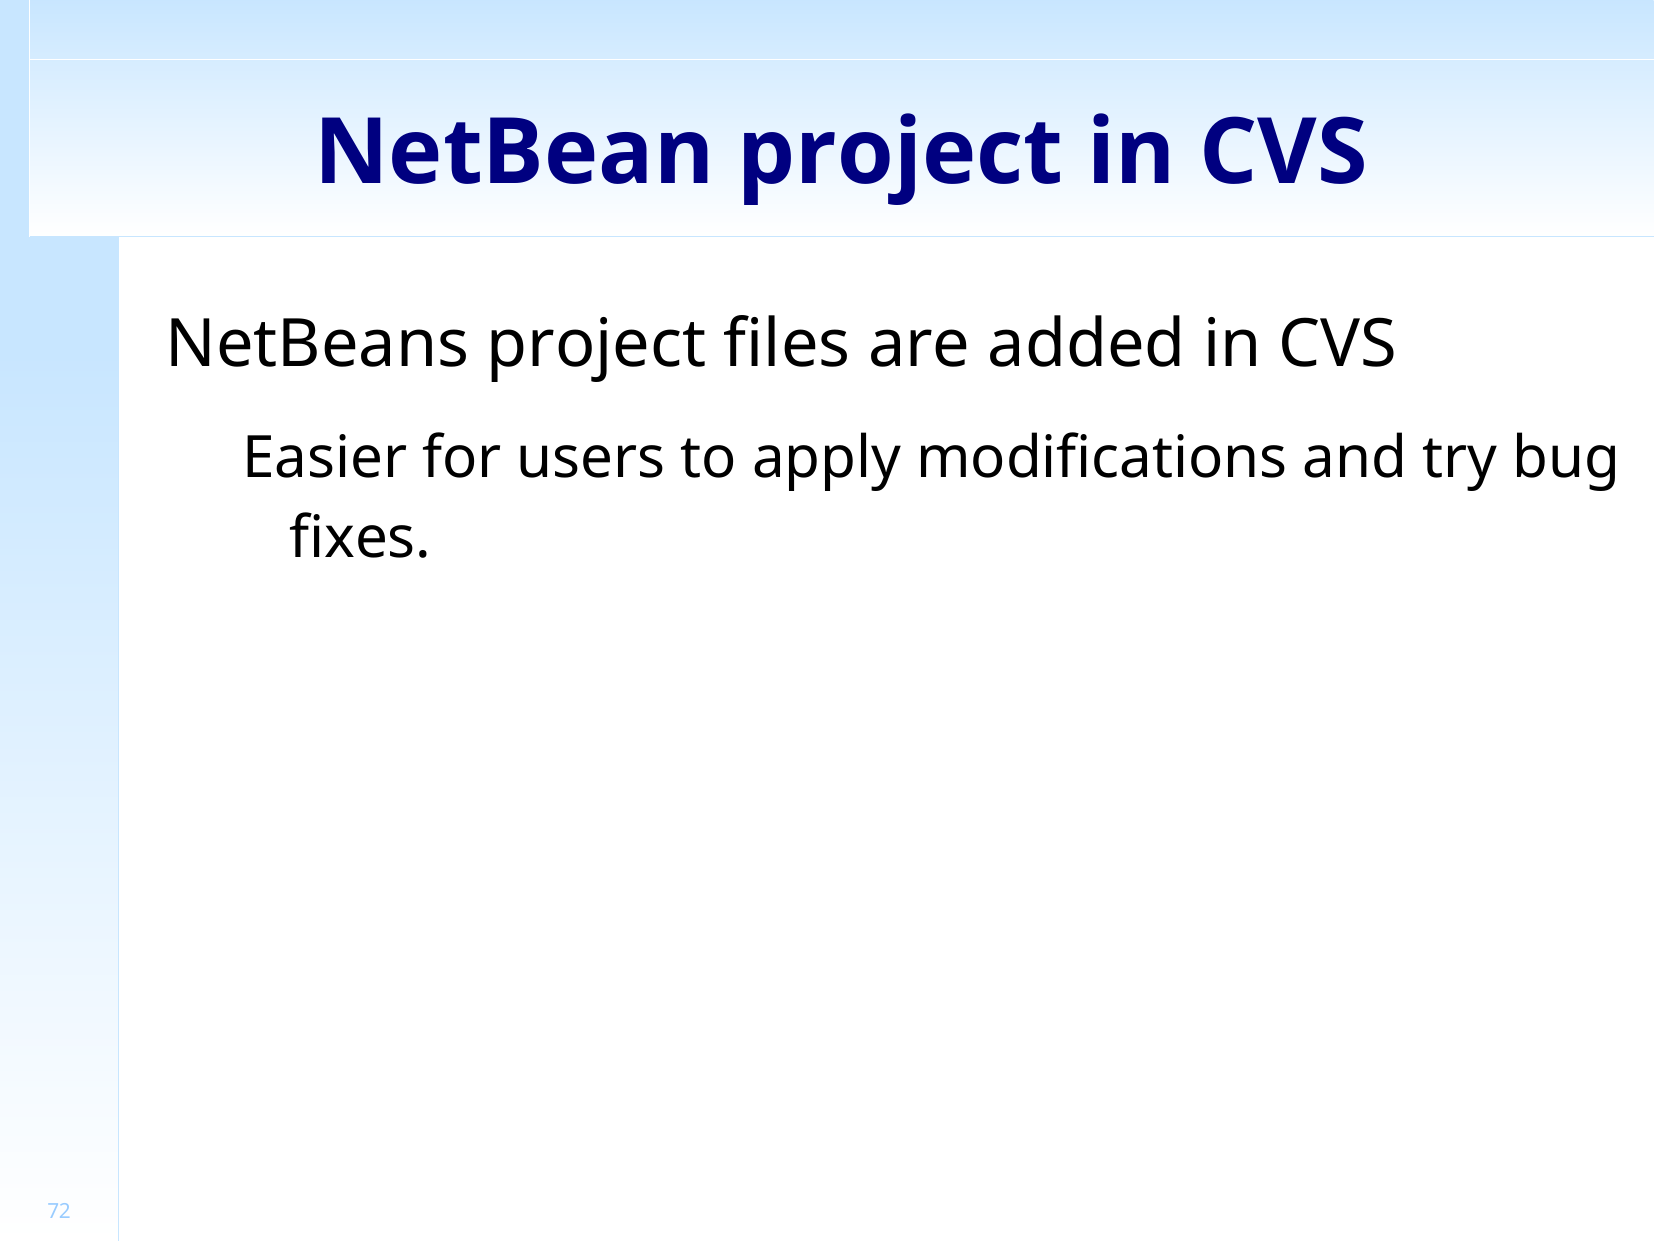

# NetBean project in CVS
NetBeans project files are added in CVS
Easier for users to apply modifications and try bug fixes.